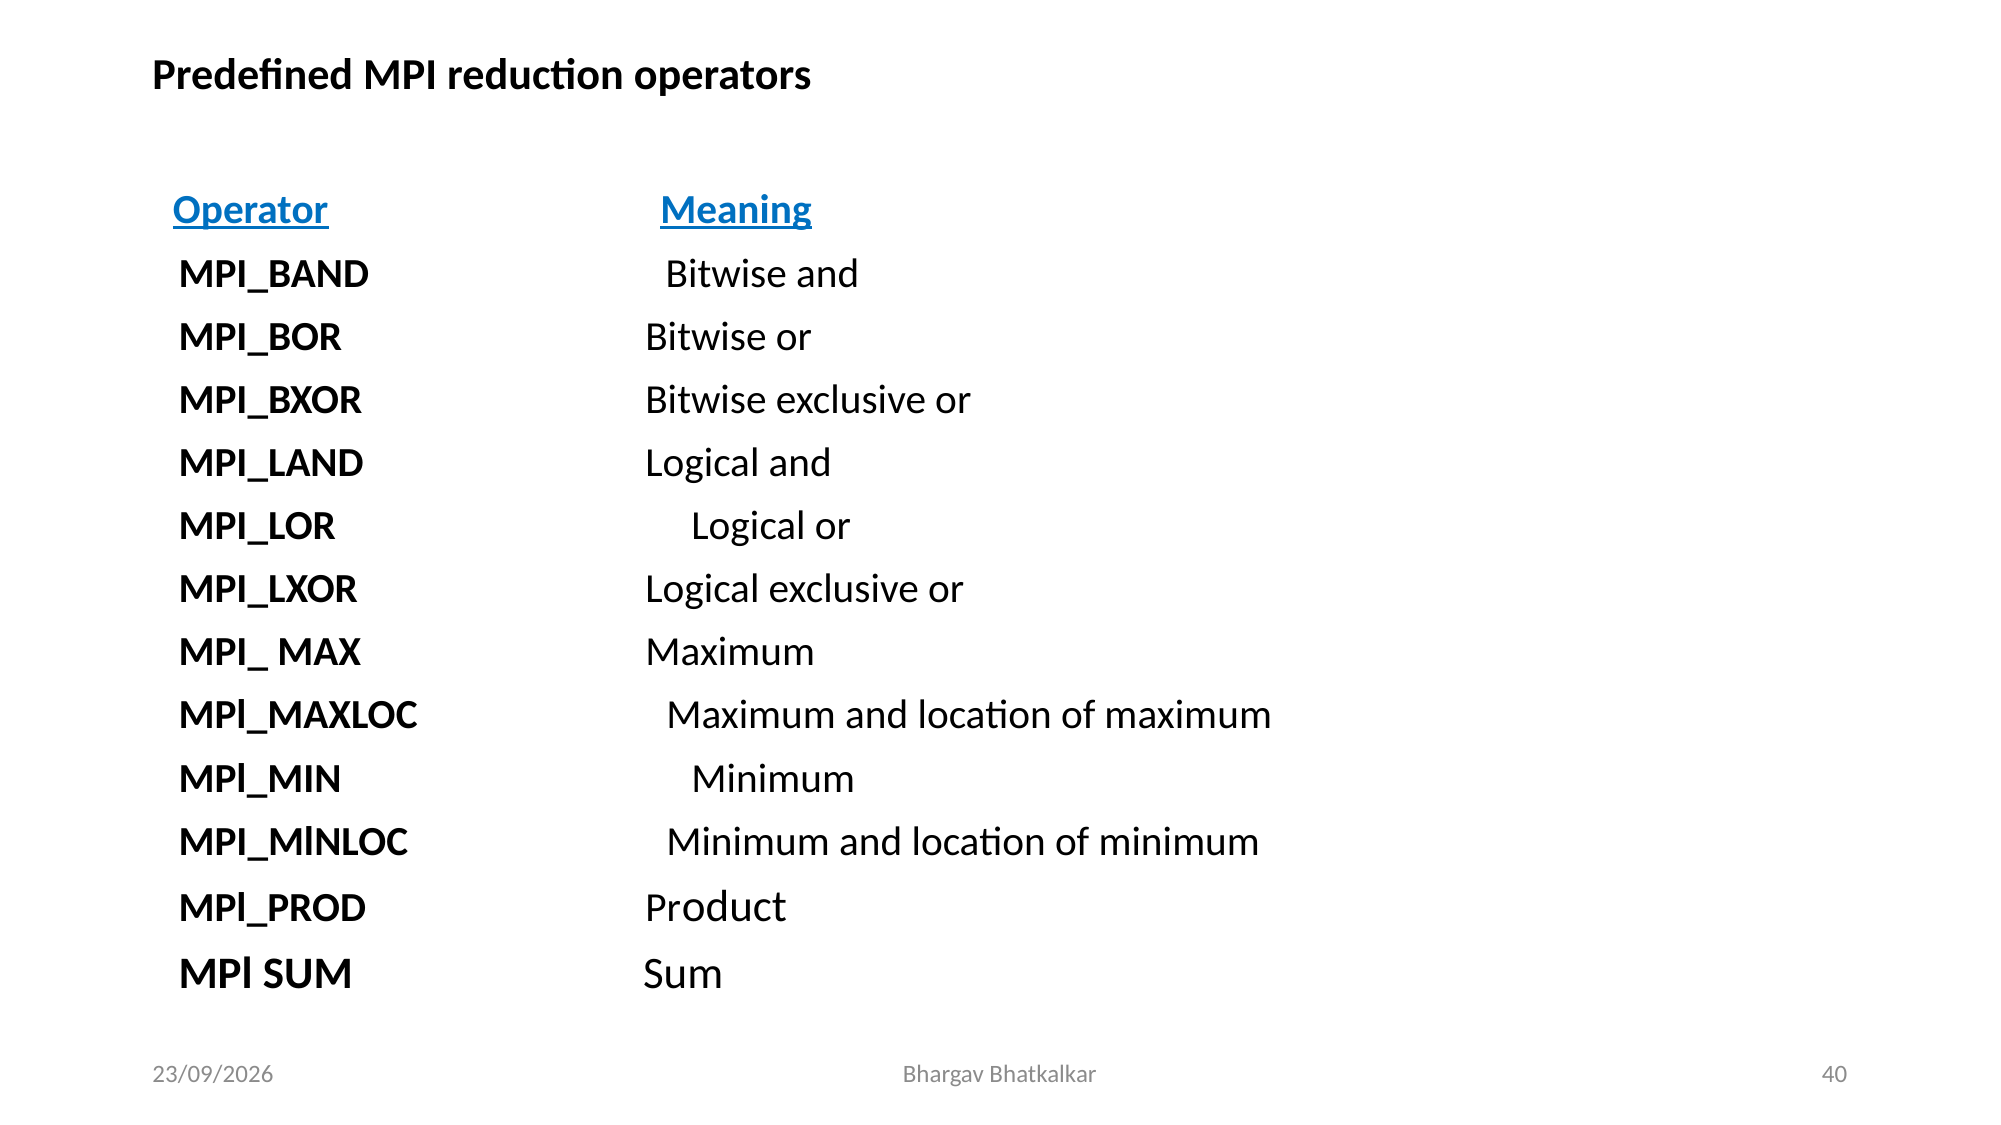

# Predefined MPI reduction operators
 Operator			 Meaning
MPI_BAND						 			 Bitwise and
MPI_BOR				 Bitwise or
MPI_BXOR				 Bitwise exclusive or
MPI_LAND				 Logical and
MPI_LOR				 Logical or
MPI_LXOR				 Logical exclusive or
MPI_ MAX		 Maximum
MPl_MAXLOC			 Maximum and location of maximum
MPl_MIN				 Minimum
MPI_MlNLOC				 Minimum and location of minimum
MPl_PROD				 Product
MPl SUM				 Sum
Bhargav Bhatkalkar